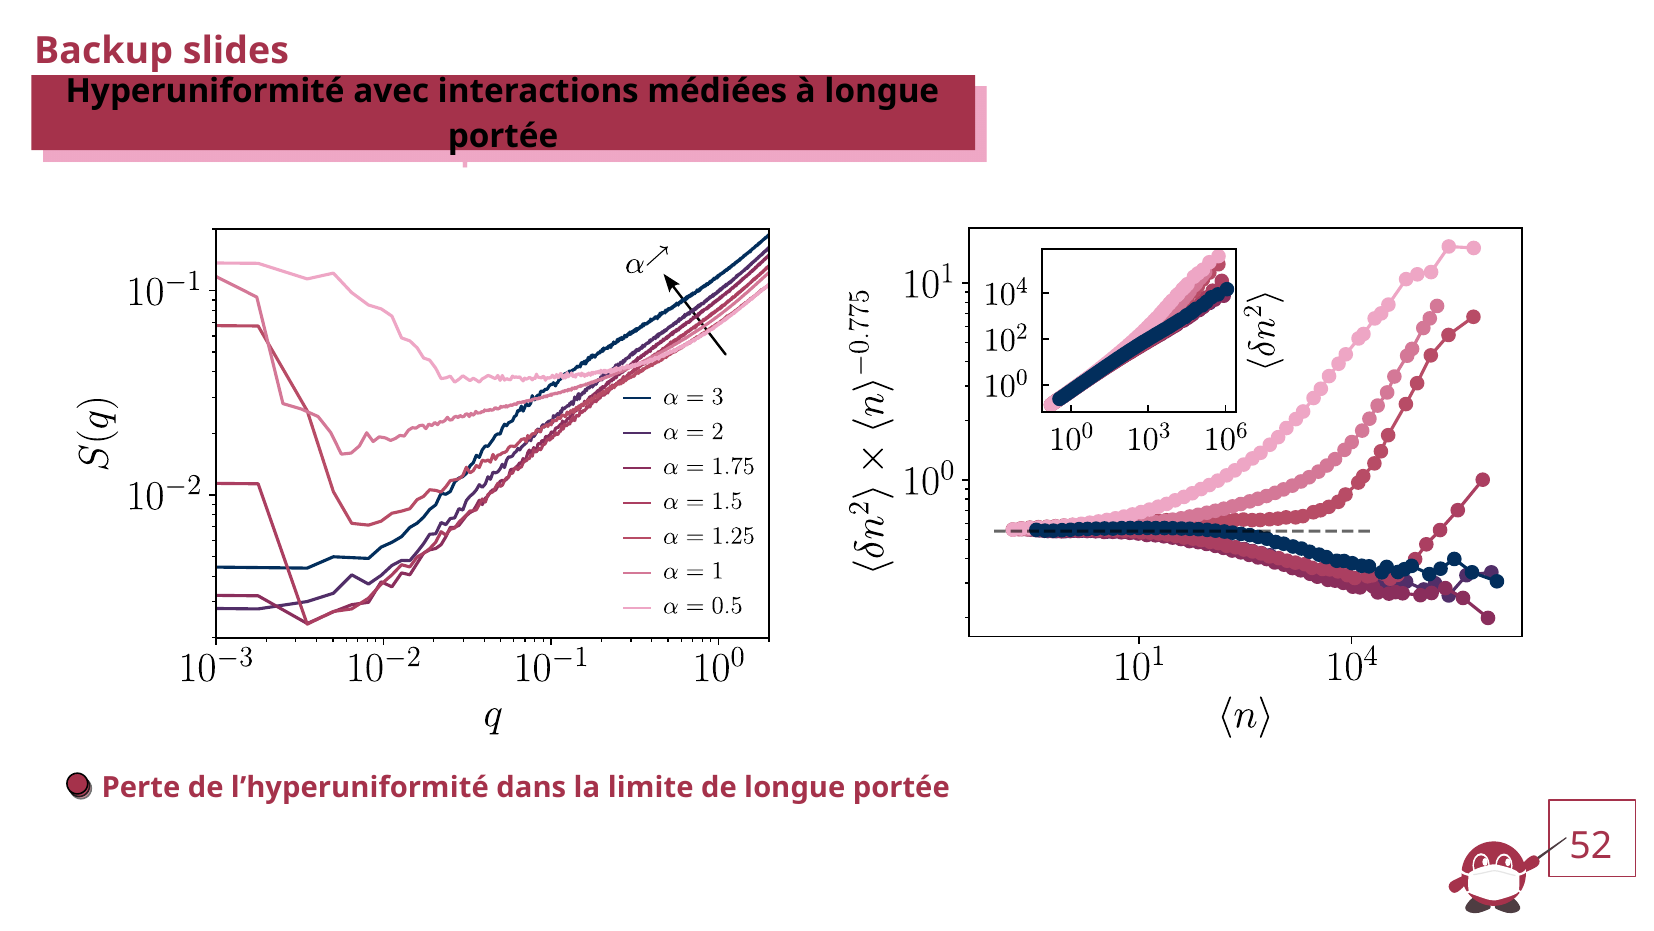

Backup slides
Hyperuniformité avec interactions médiées à longue portée
Perte de l’hyperuniformité dans la limite de longue portée